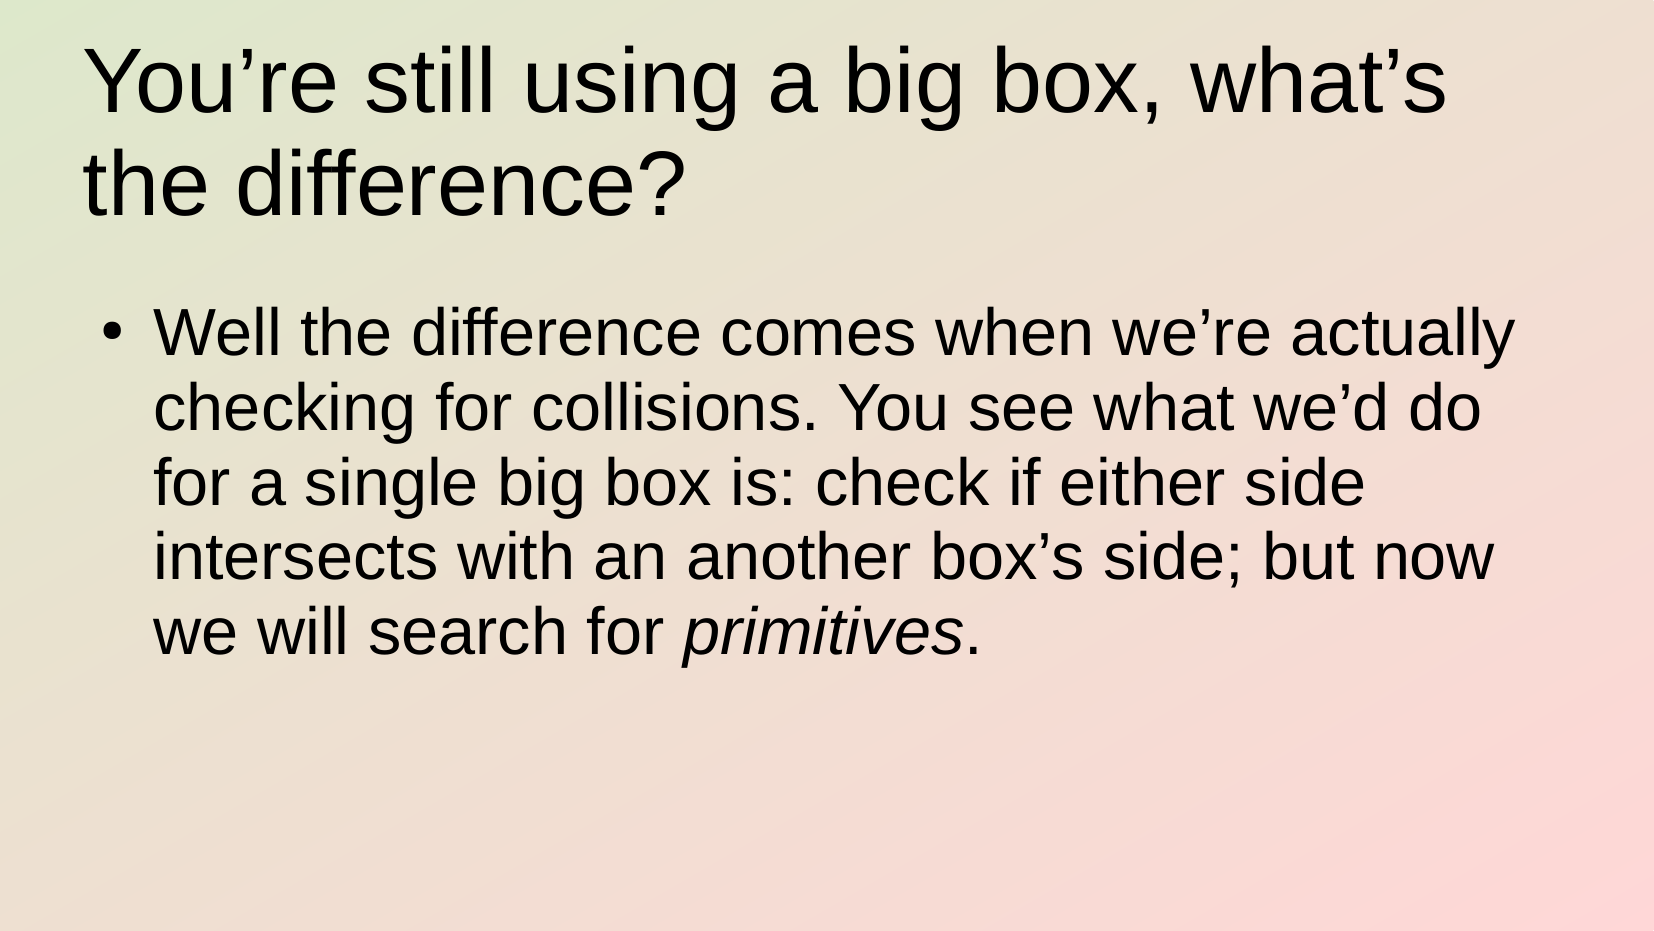

# You’re still using a big box, what’s the difference?
Well the difference comes when we’re actually checking for collisions. You see what we’d do for a single big box is: check if either side intersects with an another box’s side; but now we will search for primitives.